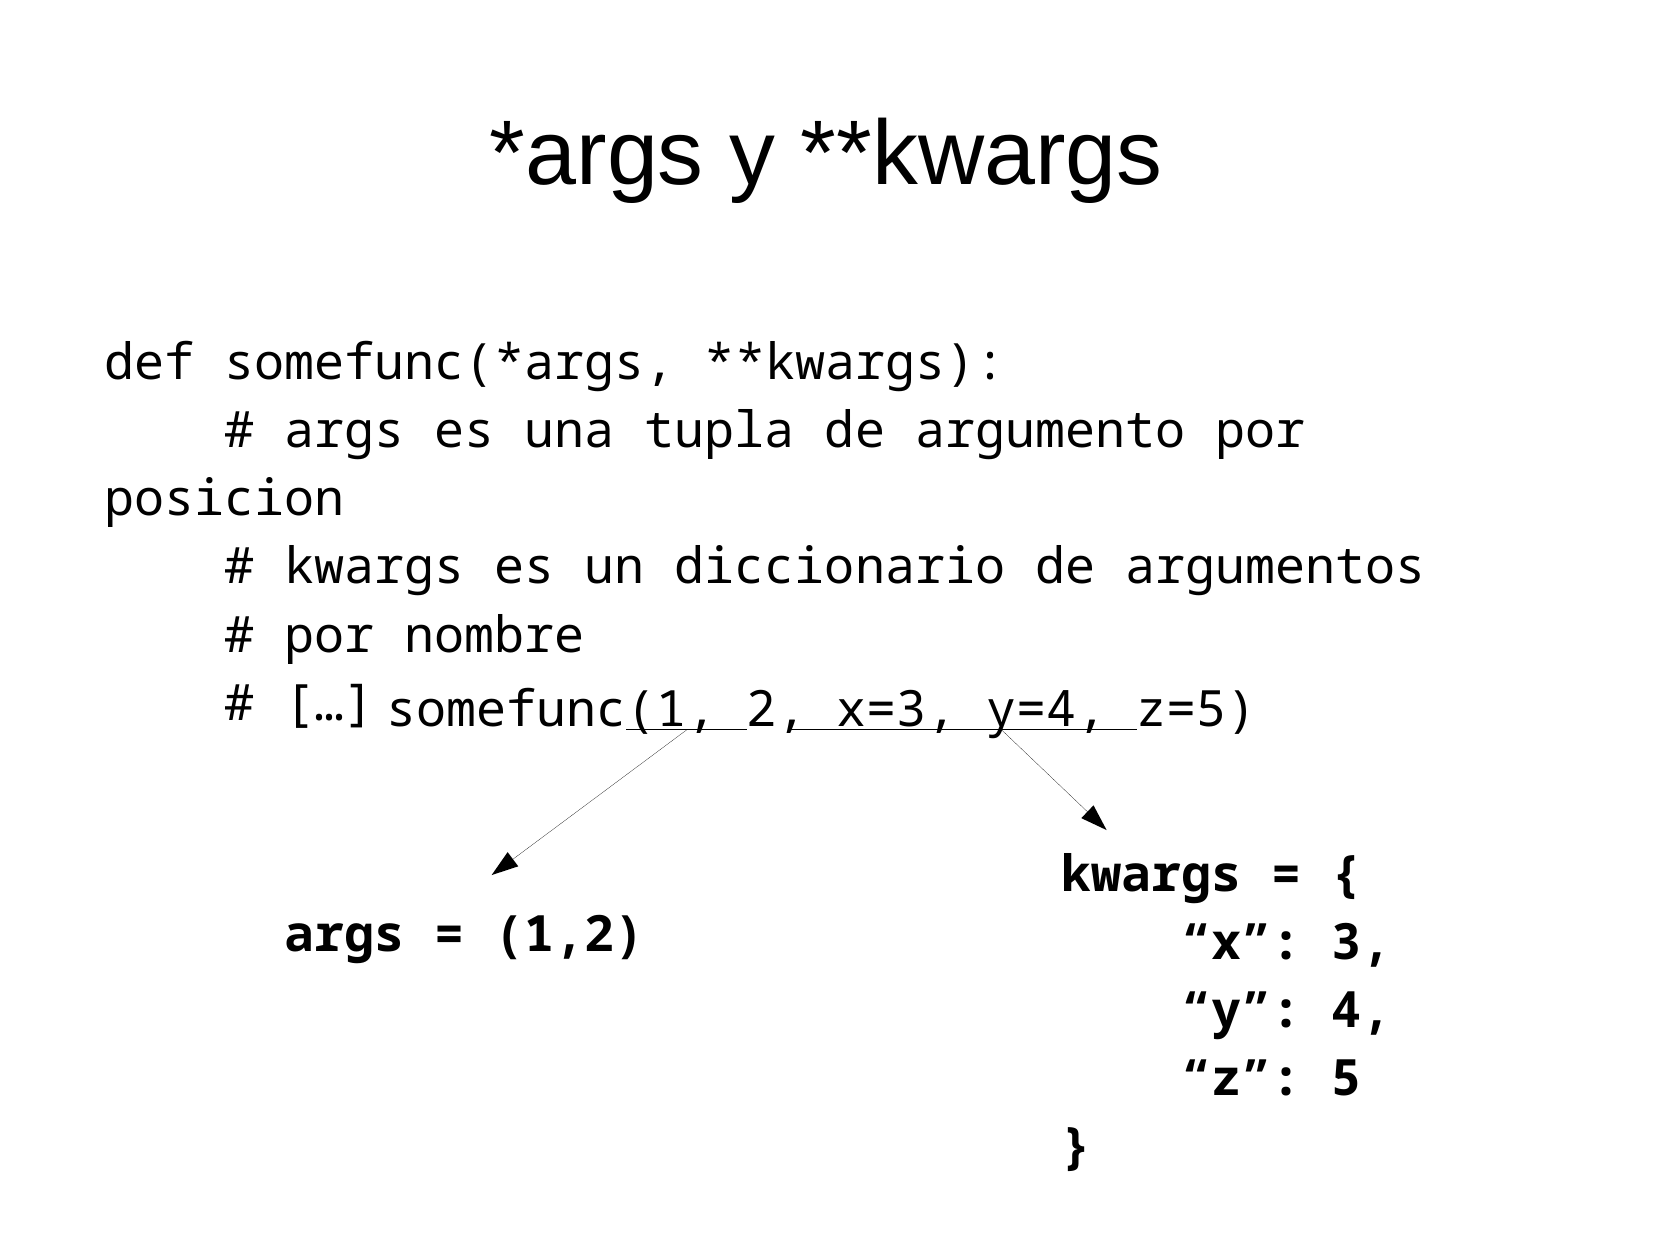

# *args y **kwargs
def somefunc(*args, **kwargs):
 # args es una tupla de argumento por posicion
 # kwargs es un diccionario de argumentos
 # por nombre
 # […]
somefunc(1, 2, x=3, y=4, z=5)
kwargs = {
 “x”: 3,
 “y”: 4,
 “z”: 5
}
args = (1,2)